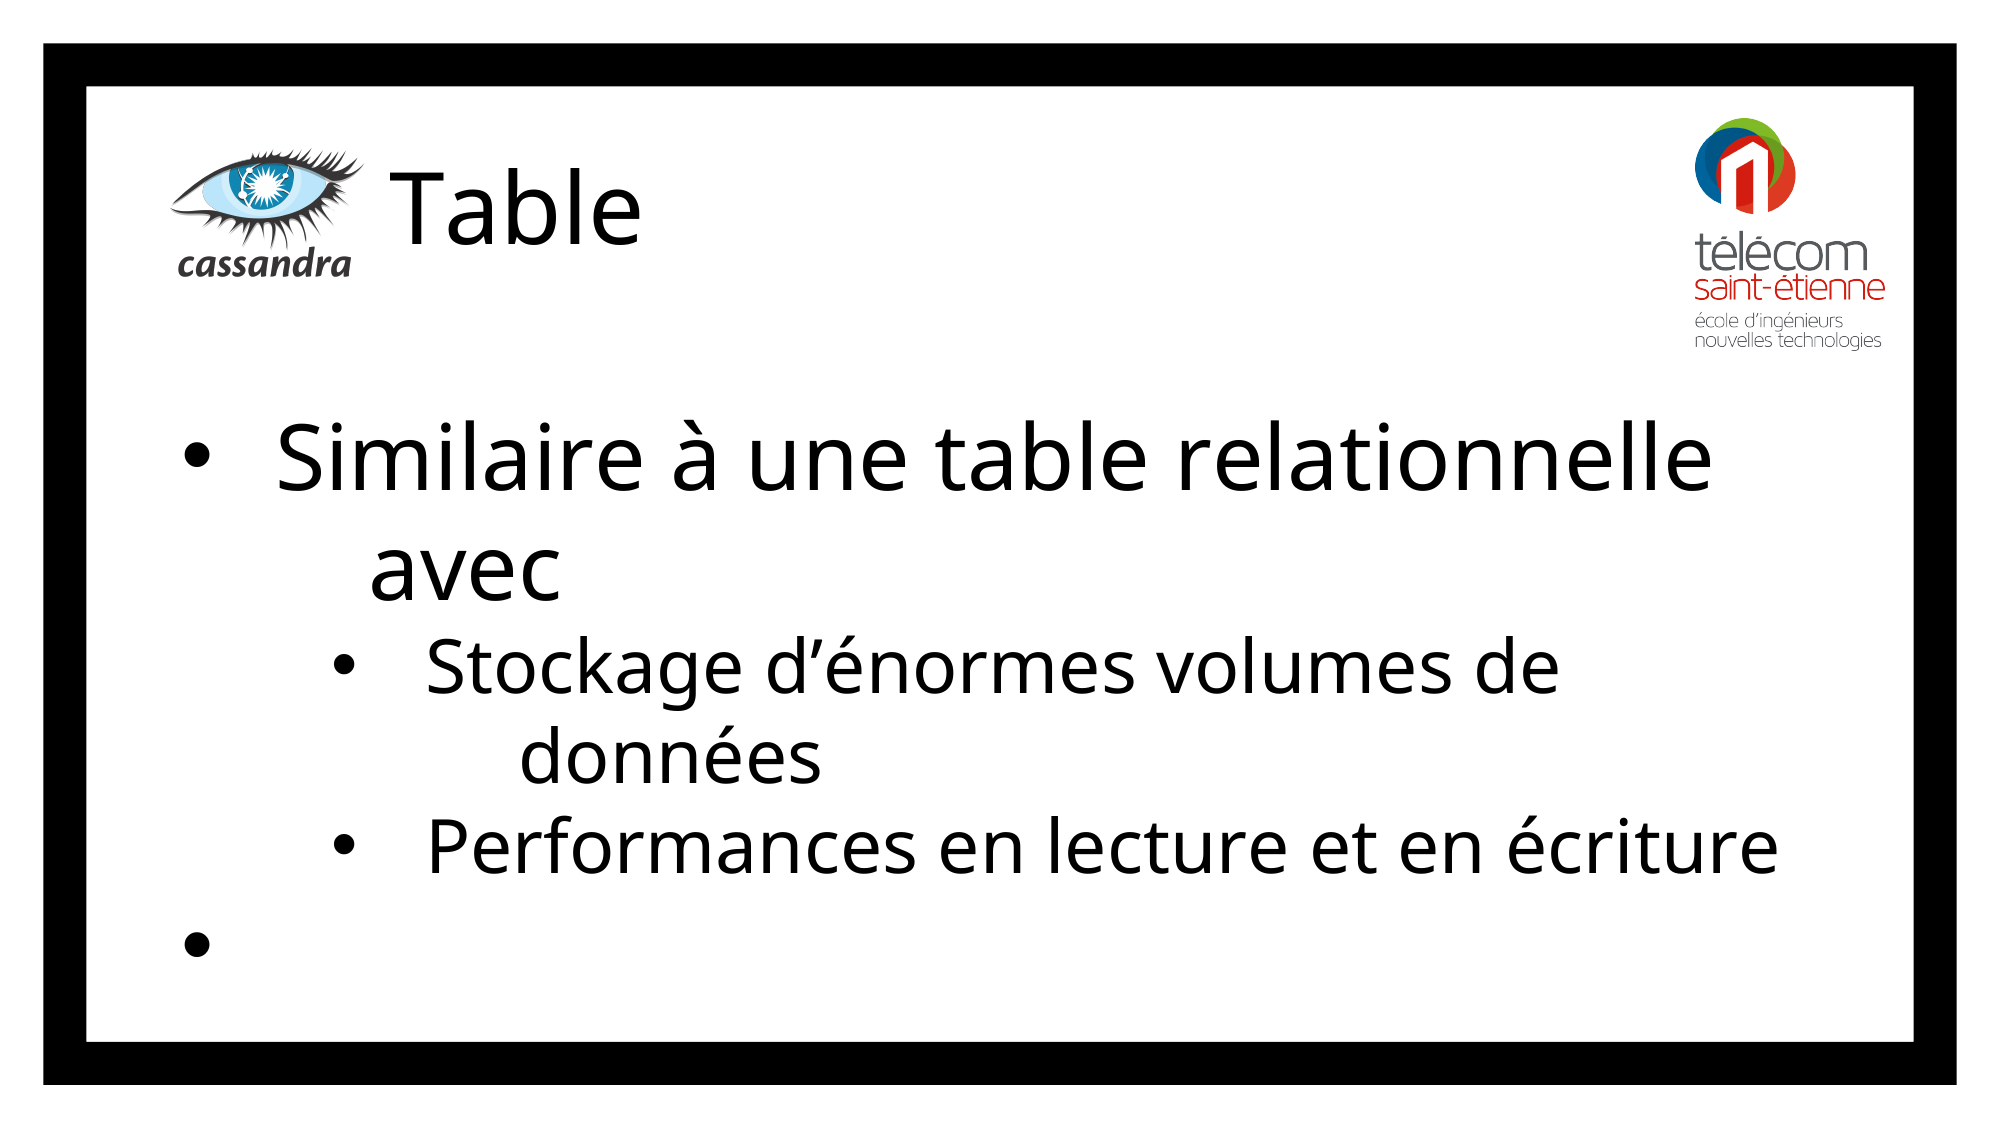

# Table
Similaire à une table relationnelle avec
Stockage d’énormes volumes de données
Performances en lecture et en écriture